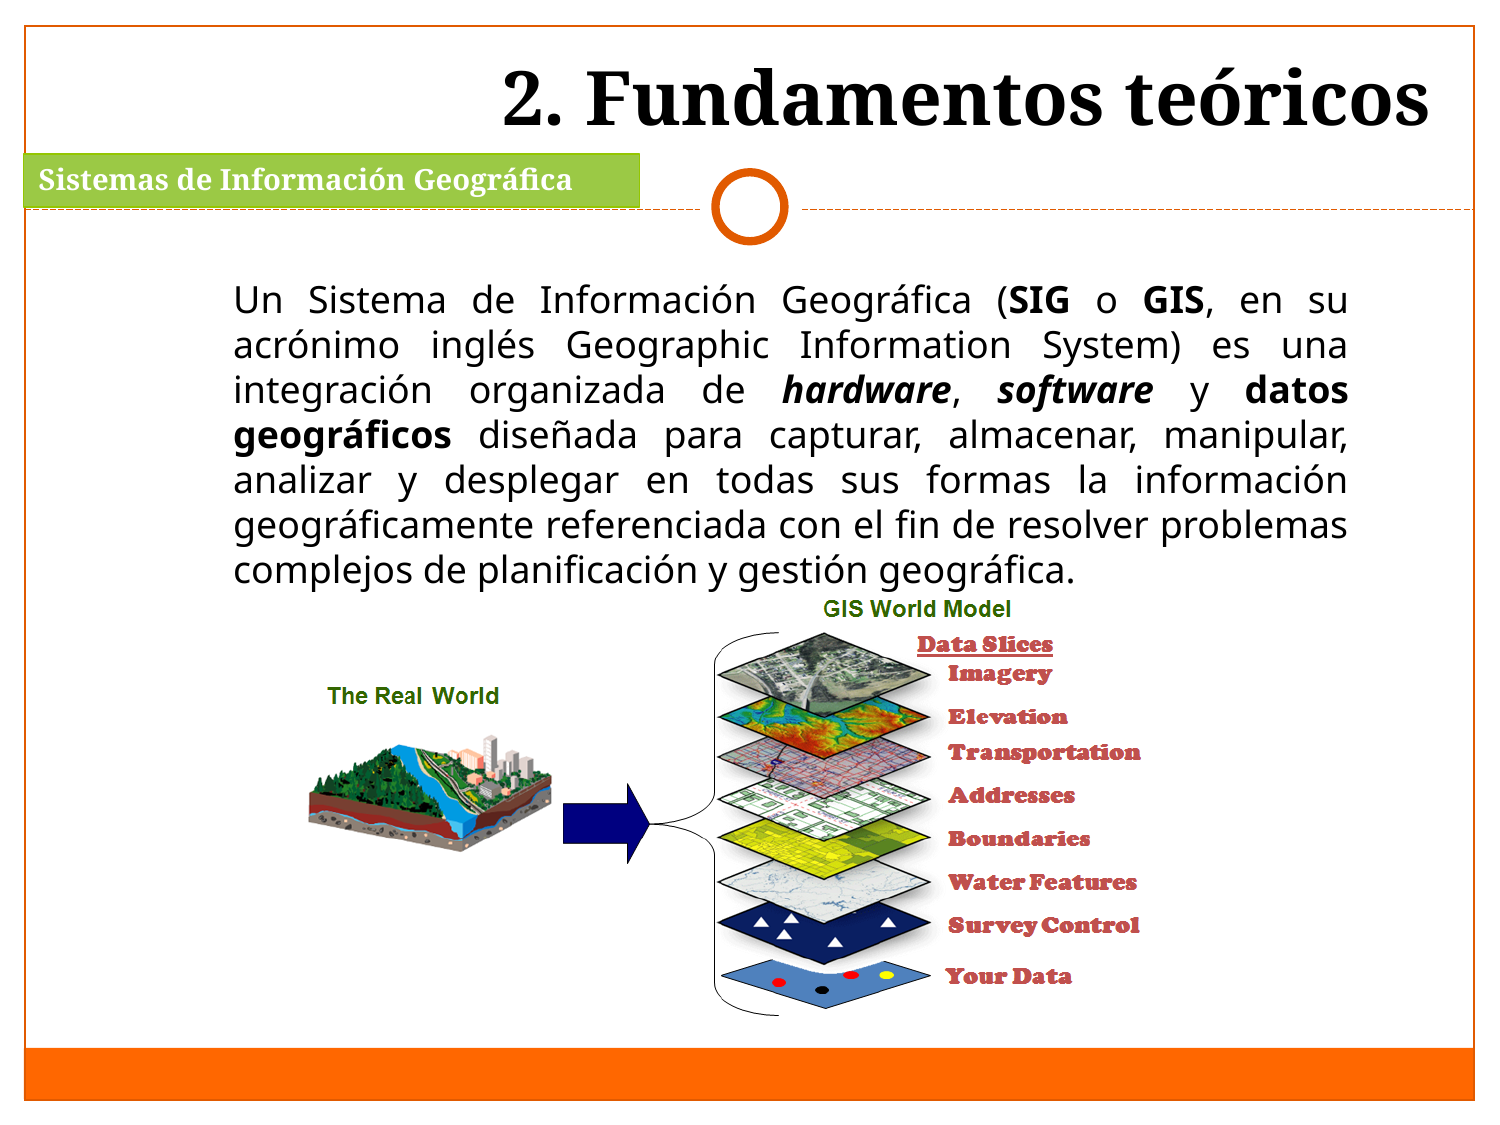

2. Fundamentos teóricos
Sistemas de Información Geográfica
Un Sistema de Información Geográfica (SIG o GIS, en su acrónimo inglés Geographic Information System) es una integración organizada de hardware, software y datos geográficos diseñada para capturar, almacenar, manipular, analizar y desplegar en todas sus formas la información geográficamente referenciada con el fin de resolver problemas complejos de planificación y gestión geográfica.